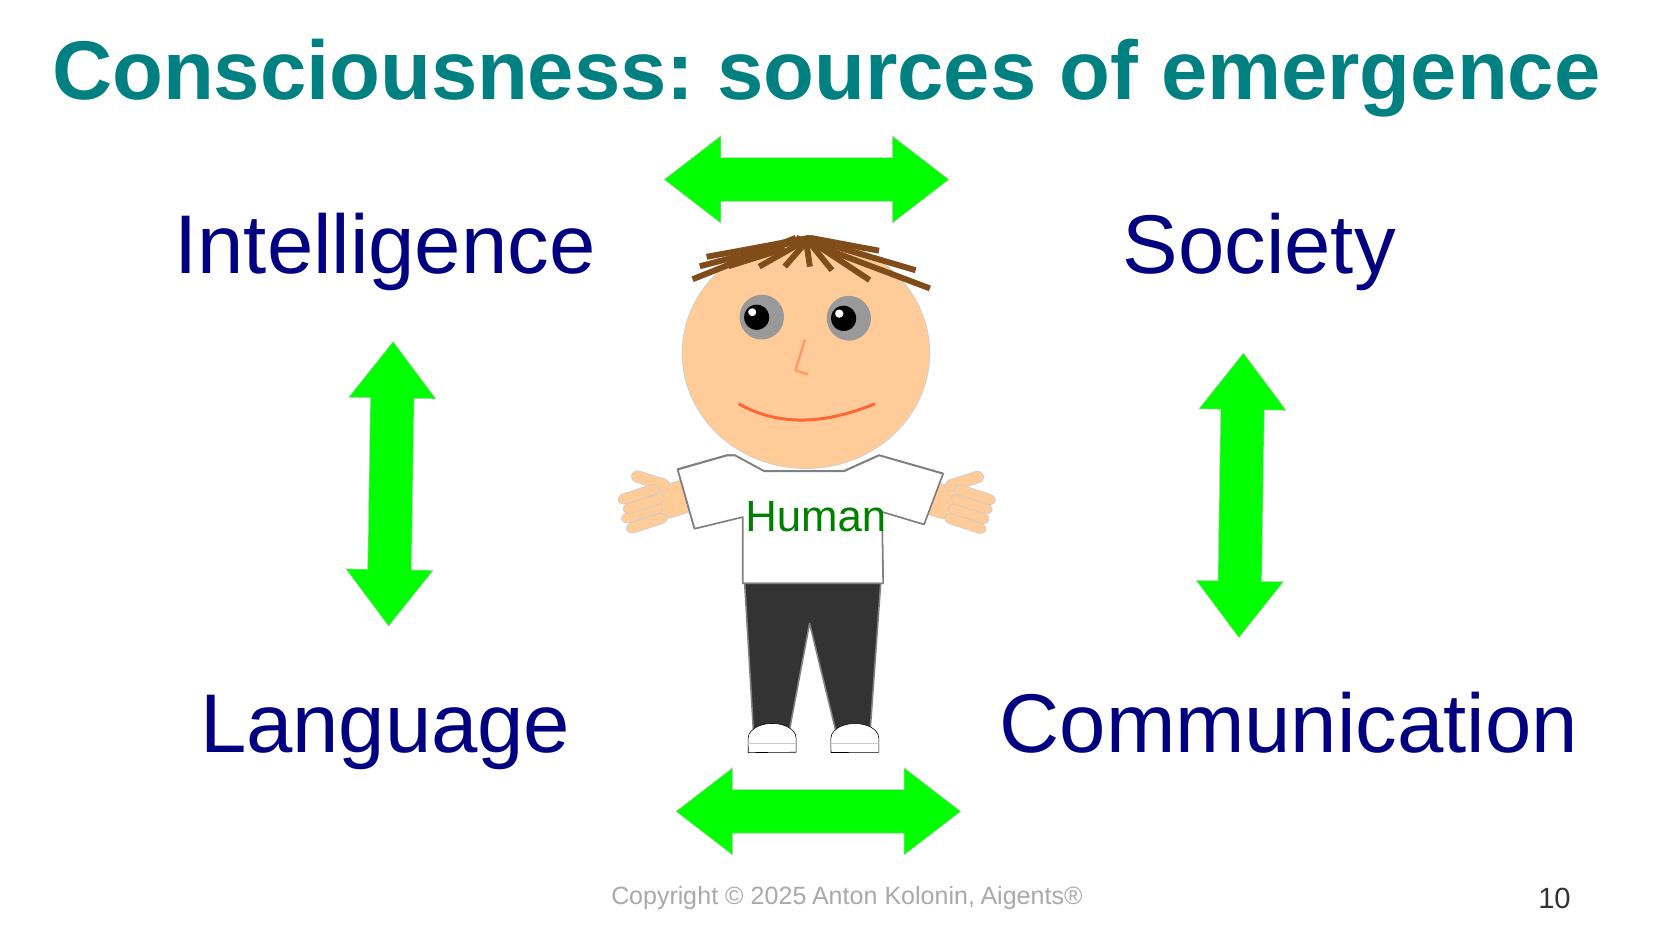

Consciousness: sources of emergence
Society
Intelligence
Human
Communication
Language
Copyright © 2025 Anton Kolonin, Aigents®
10